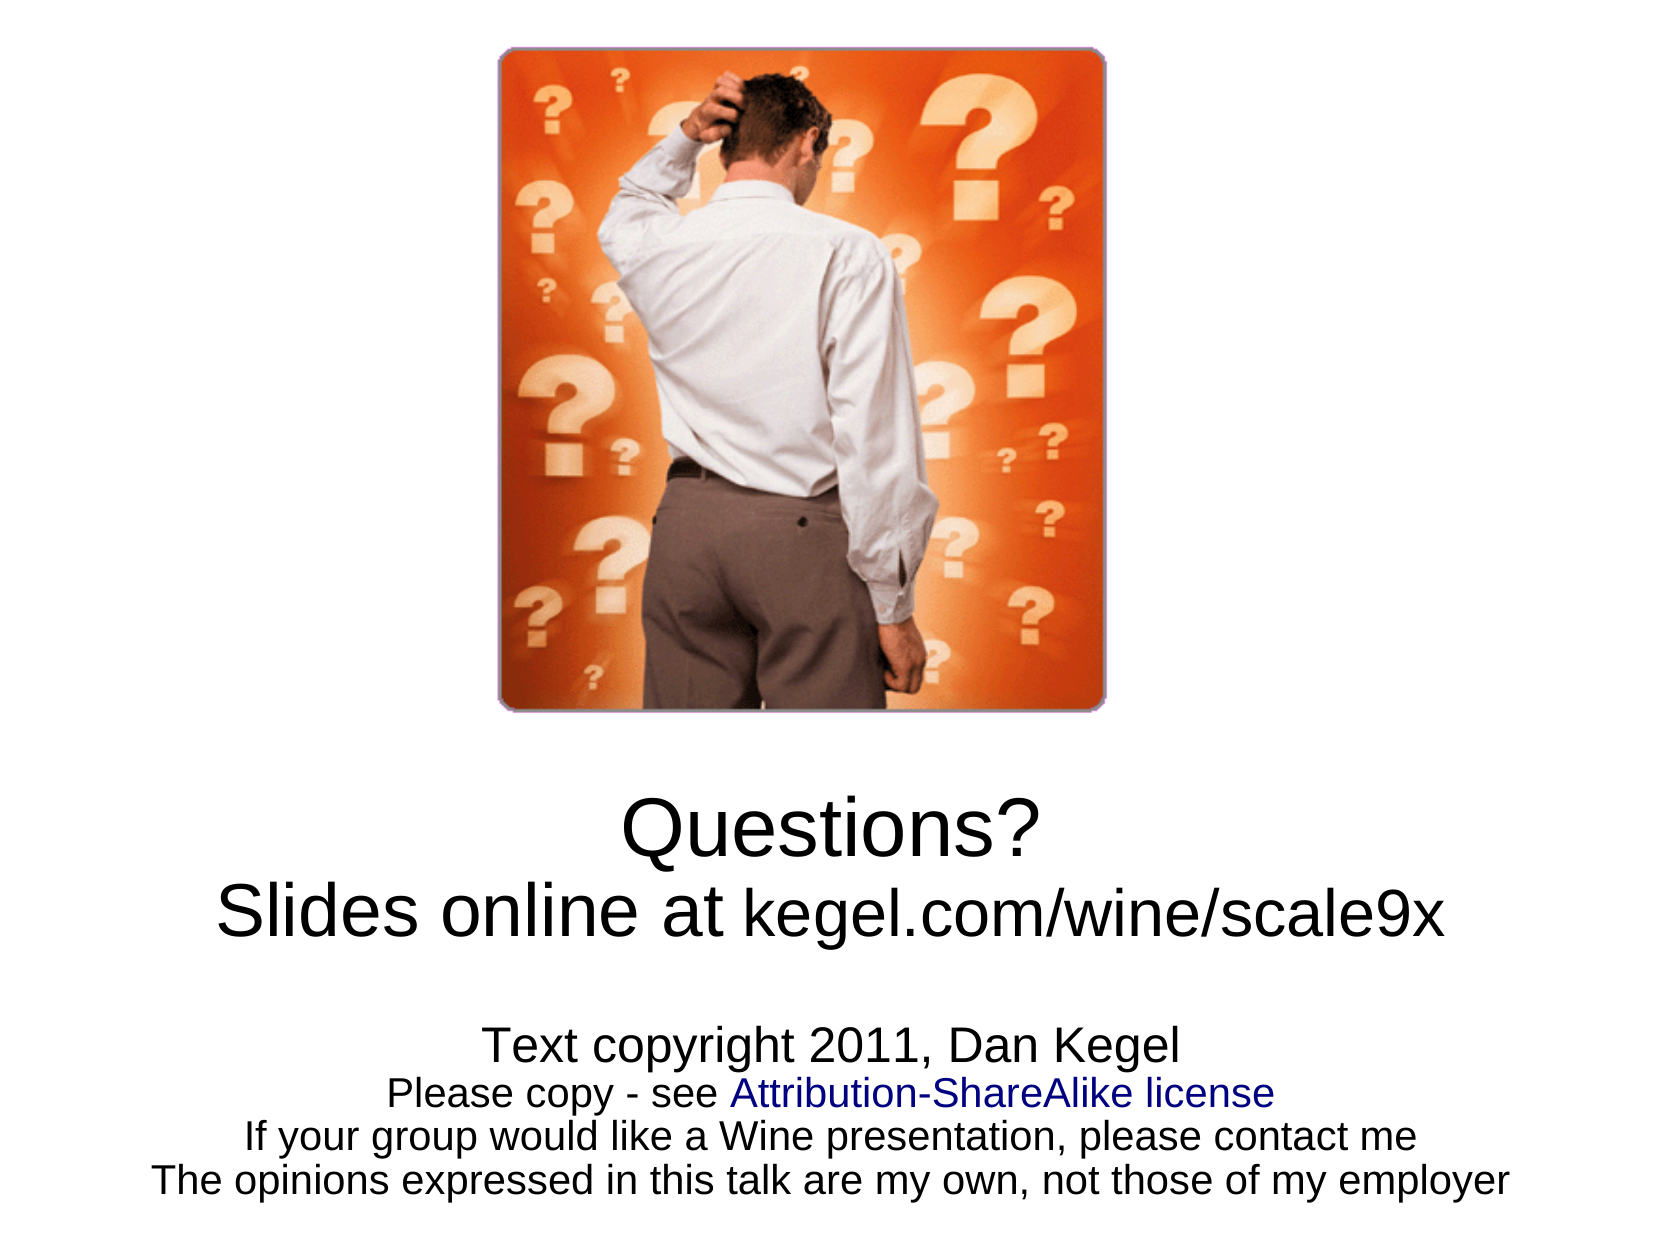

# Questions? Slides online at kegel.com/wine/scale9x Text copyright 2011, Dan Kegel Please copy - see Attribution-ShareAlike license If your group would like a Wine presentation, please contact me The opinions expressed in this talk are my own, not those of my employer